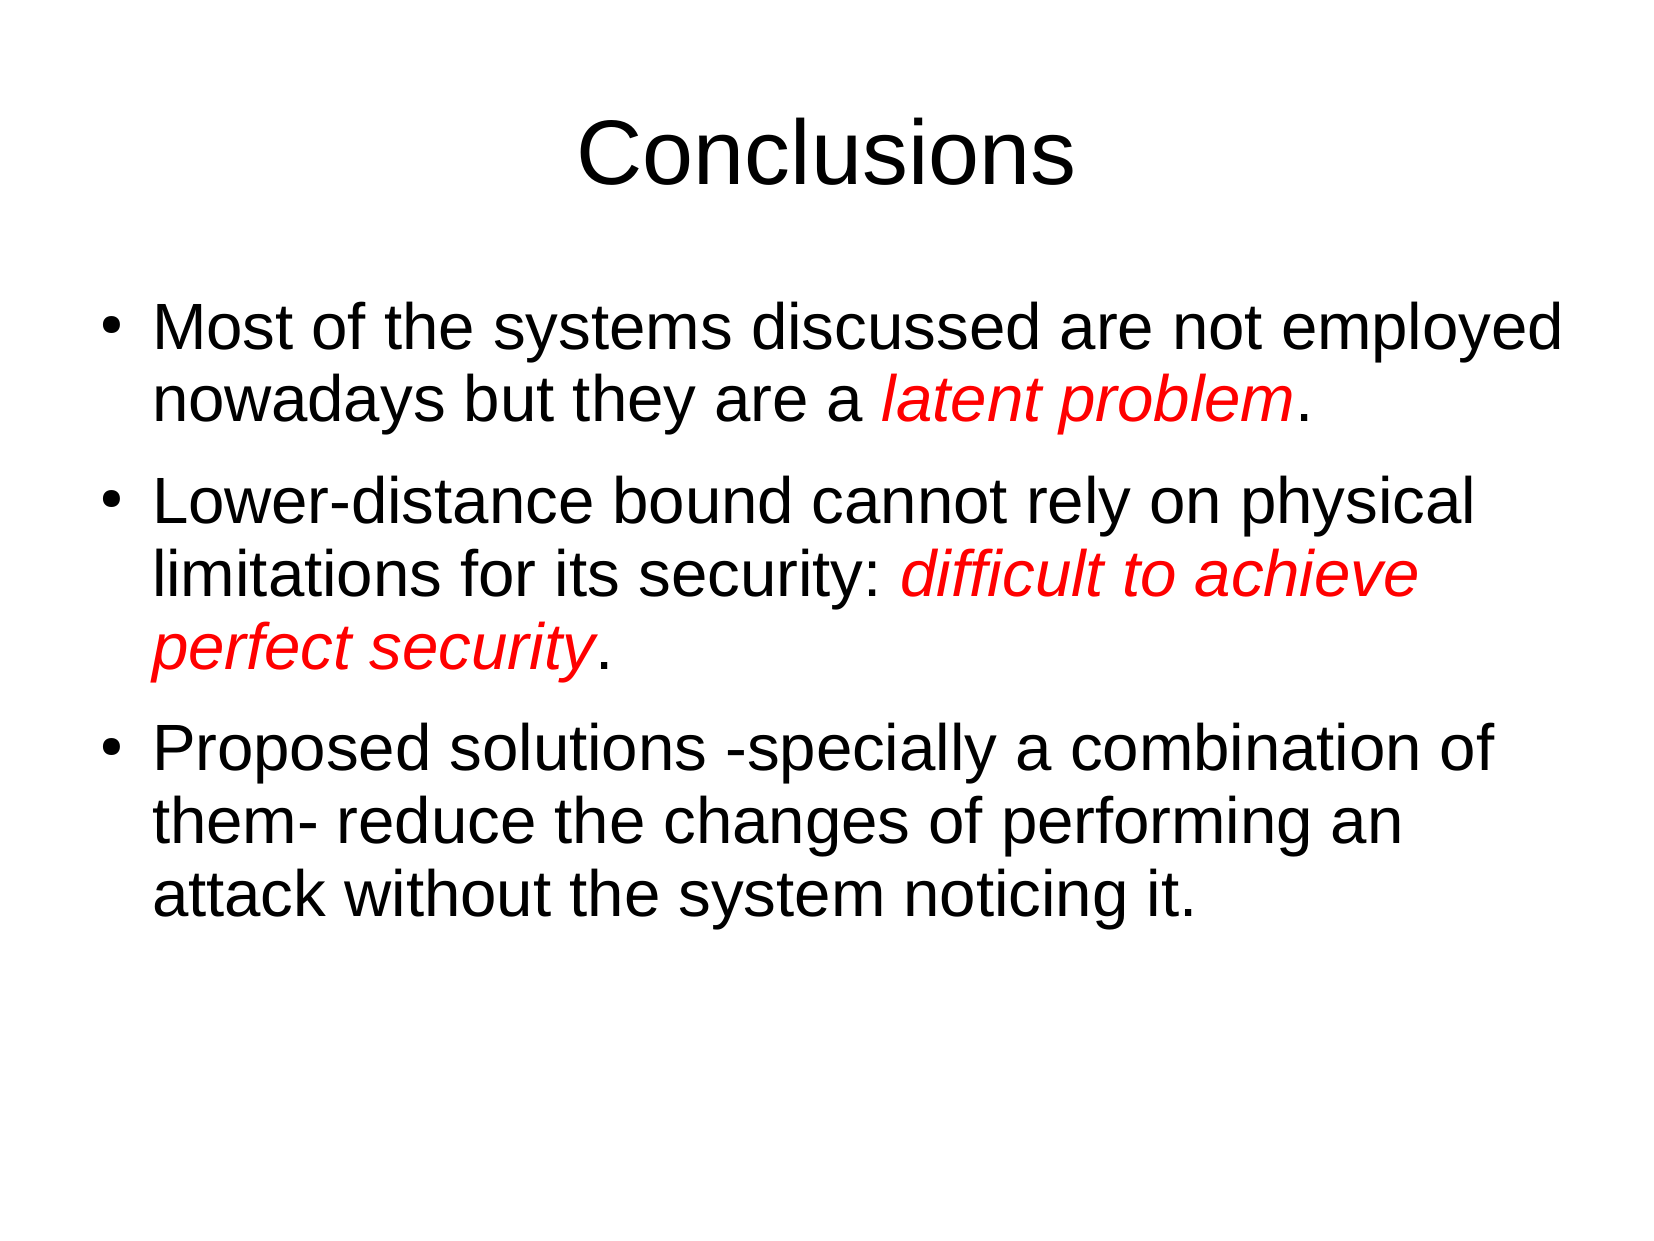

# Conclusions
Most of the systems discussed are not employed nowadays but they are a latent problem.
Lower-distance bound cannot rely on physical limitations for its security: difficult to achieve perfect security.
Proposed solutions -specially a combination of them- reduce the changes of performing an attack without the system noticing it.